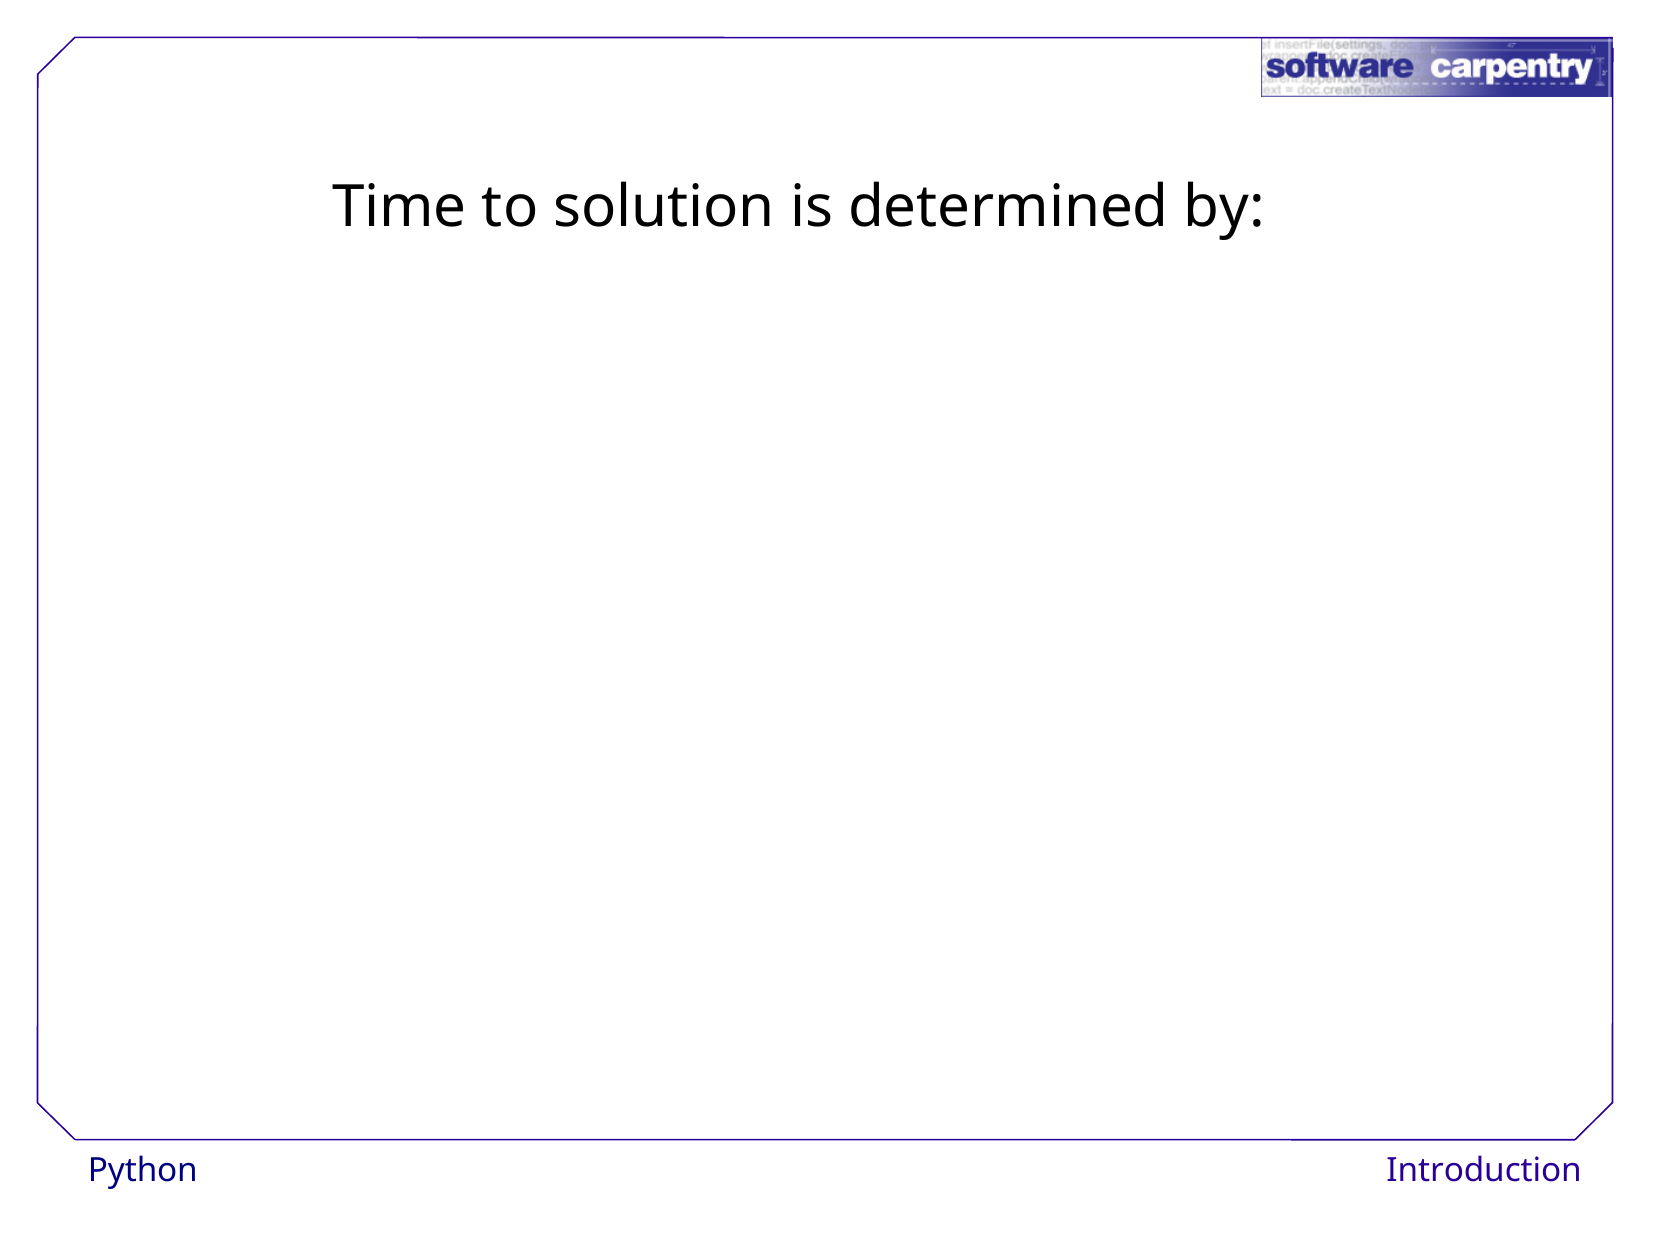

| Time to solution is determined by: |
| --- |